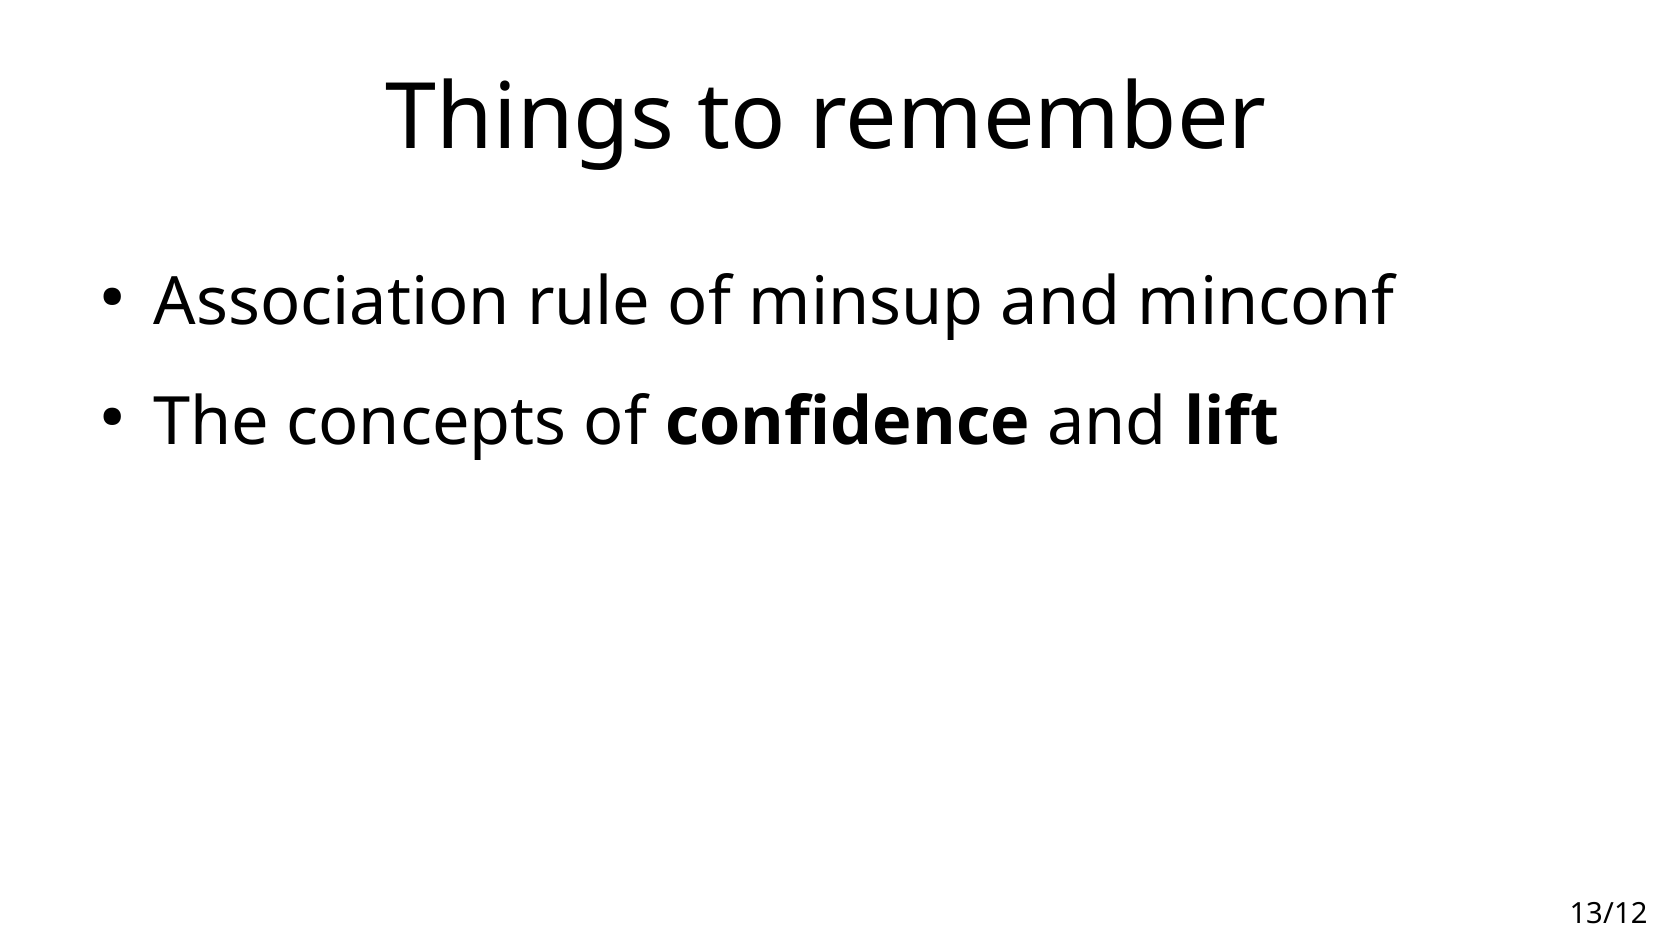

# Things to remember
Association rule of minsup and minconf
The concepts of confidence and lift
13